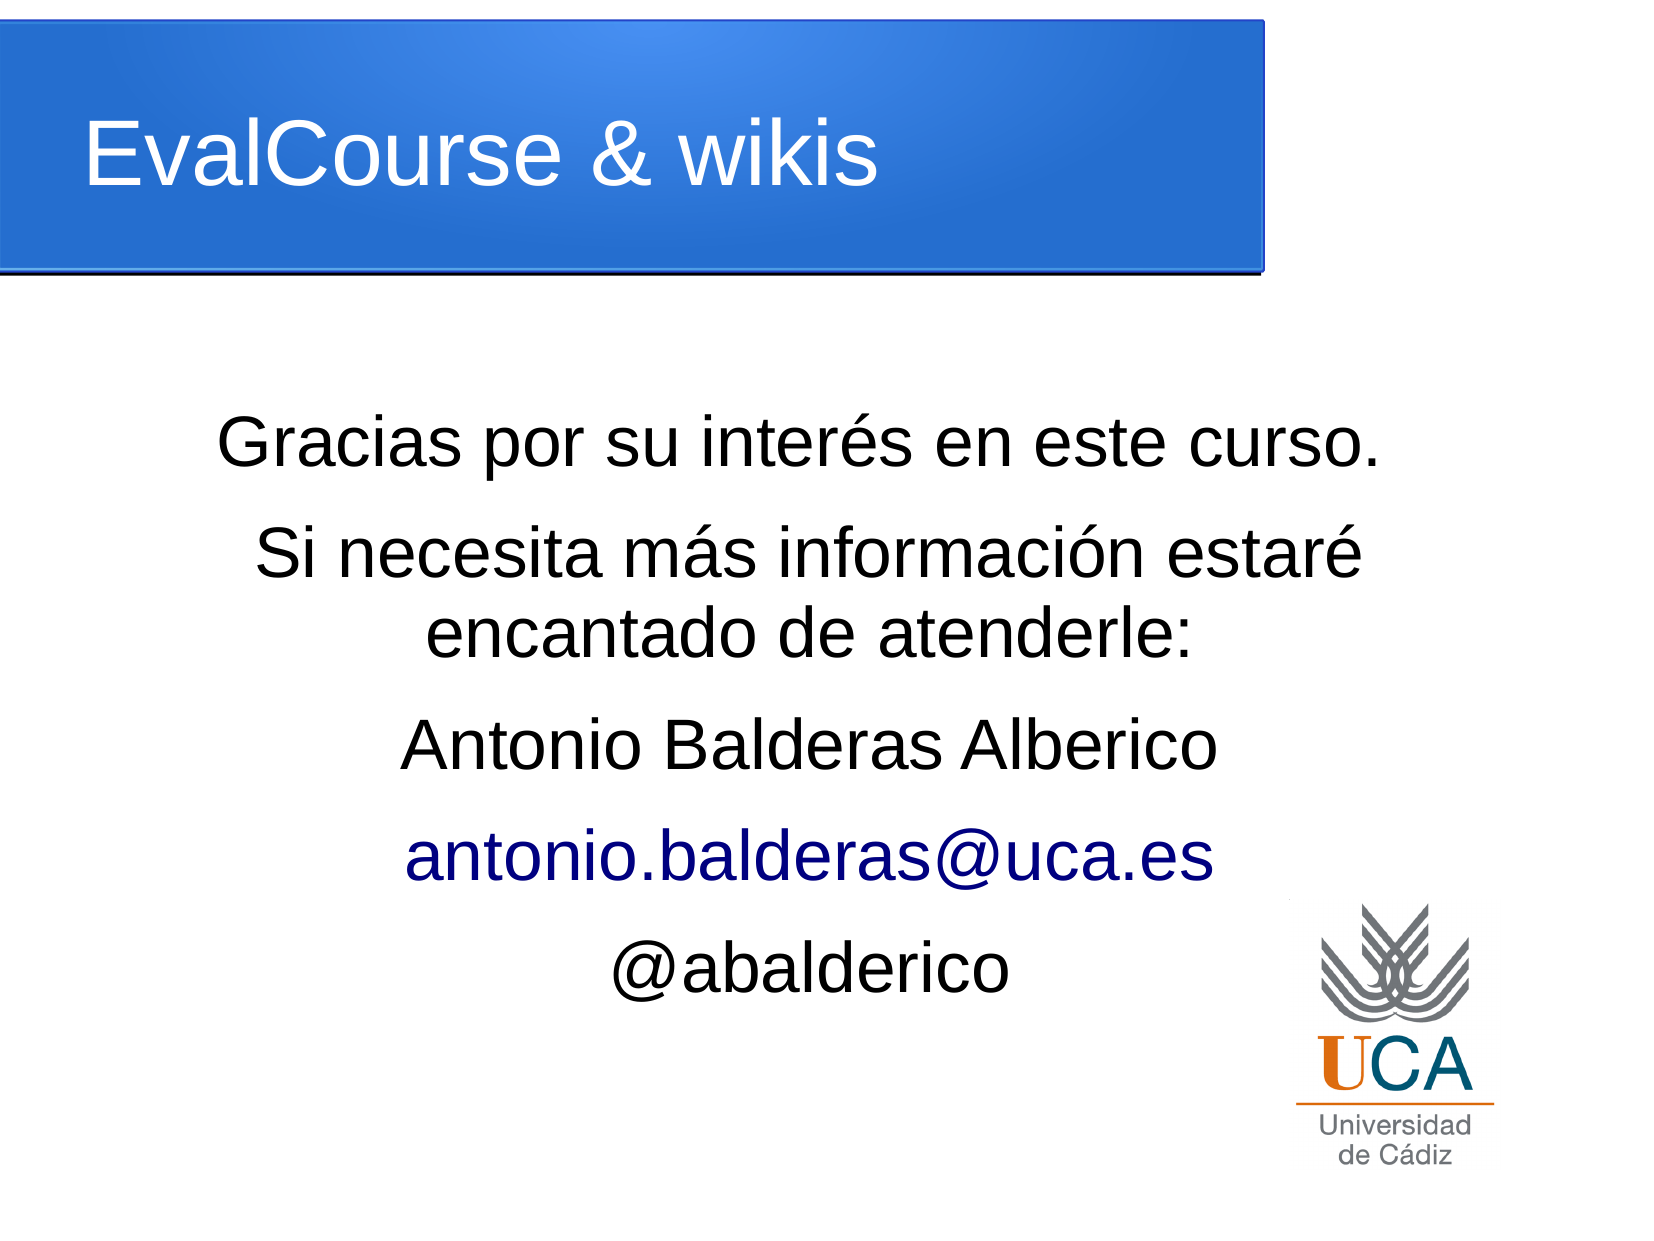

# EvalCourse & wikis
Gracias por su interés en este curso.
Si necesita más información estaré encantado de atenderle:
Antonio Balderas Alberico
antonio.balderas@uca.es
@abalderico